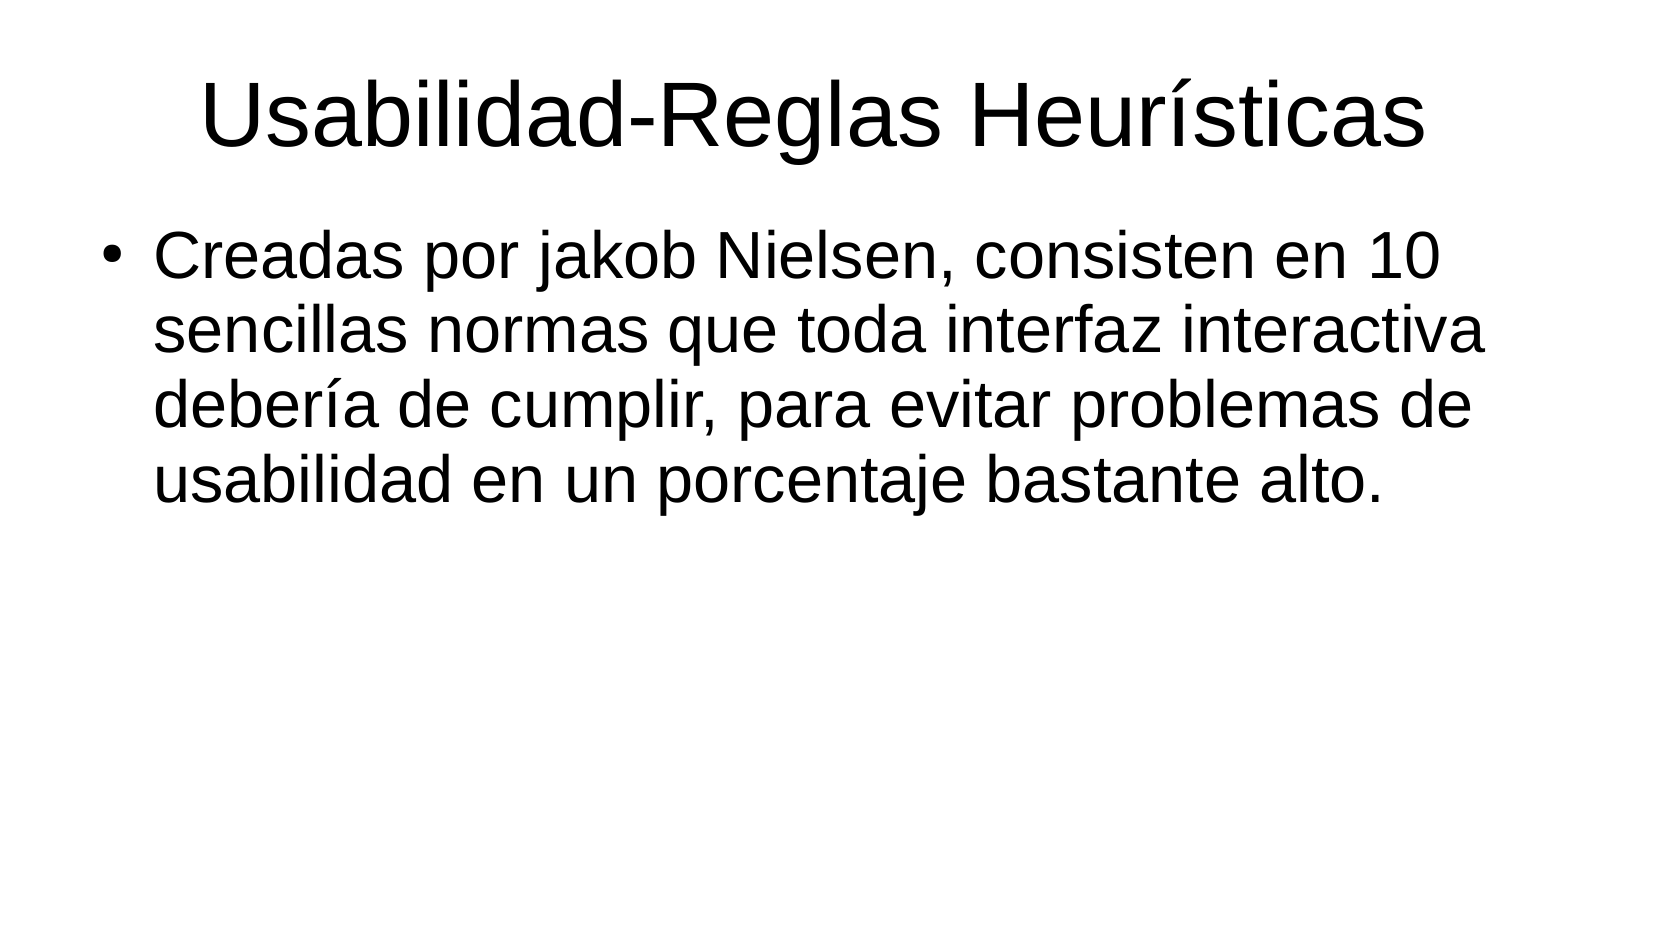

# Usabilidad-Reglas Heurísticas
Creadas por jakob Nielsen, consisten en 10 sencillas normas que toda interfaz interactiva debería de cumplir, para evitar problemas de usabilidad en un porcentaje bastante alto.